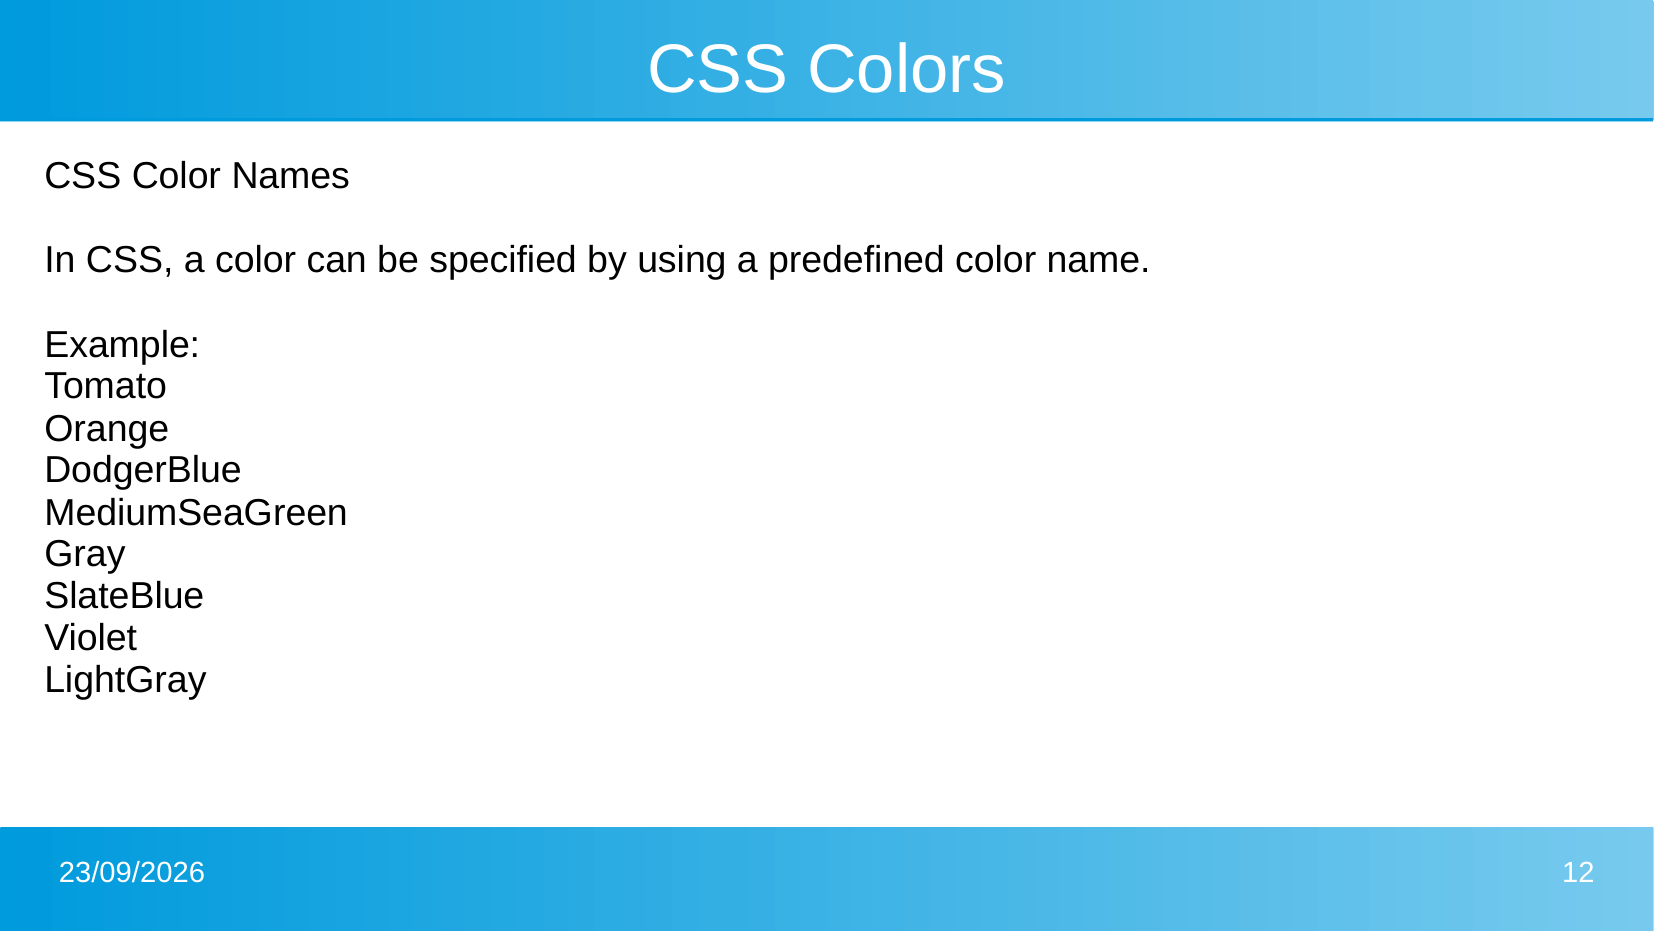

# CSS Colors
CSS Color Names
In CSS, a color can be specified by using a predefined color name.
Example:
Tomato
Orange
DodgerBlue
MediumSeaGreen
Gray
SlateBlue
Violet
LightGray
12